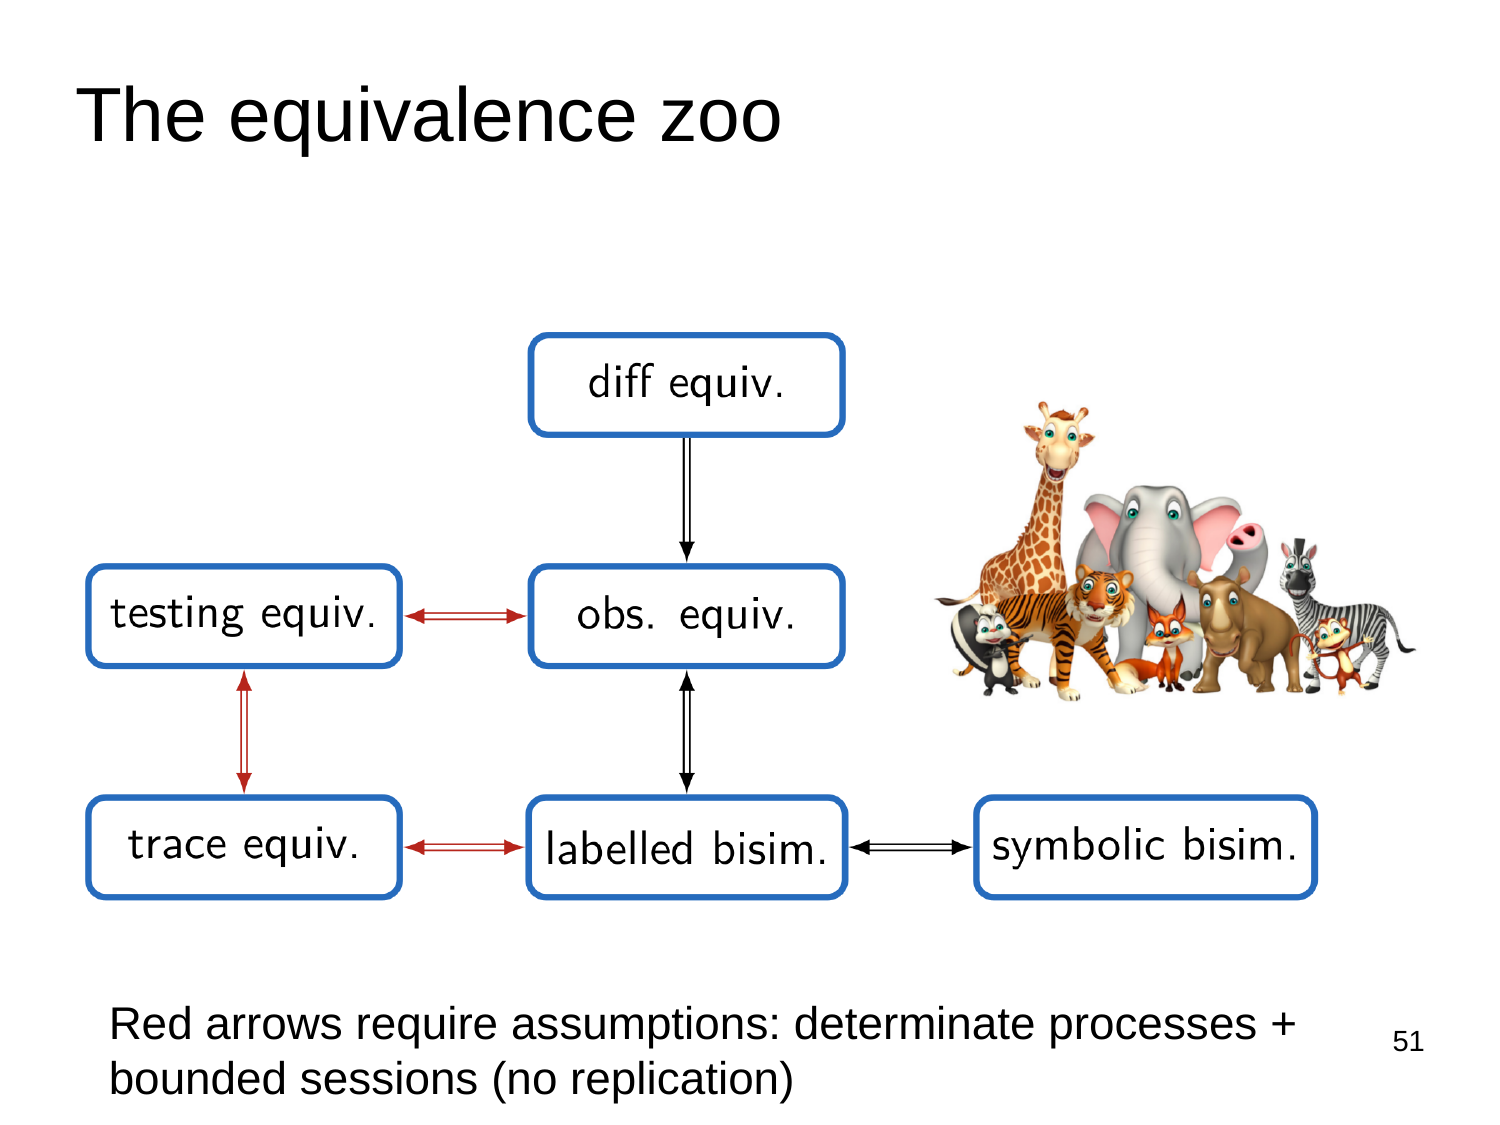

# The equivalence zoo
Red arrows require assumptions: determinate processes + bounded sessions (no replication)
51